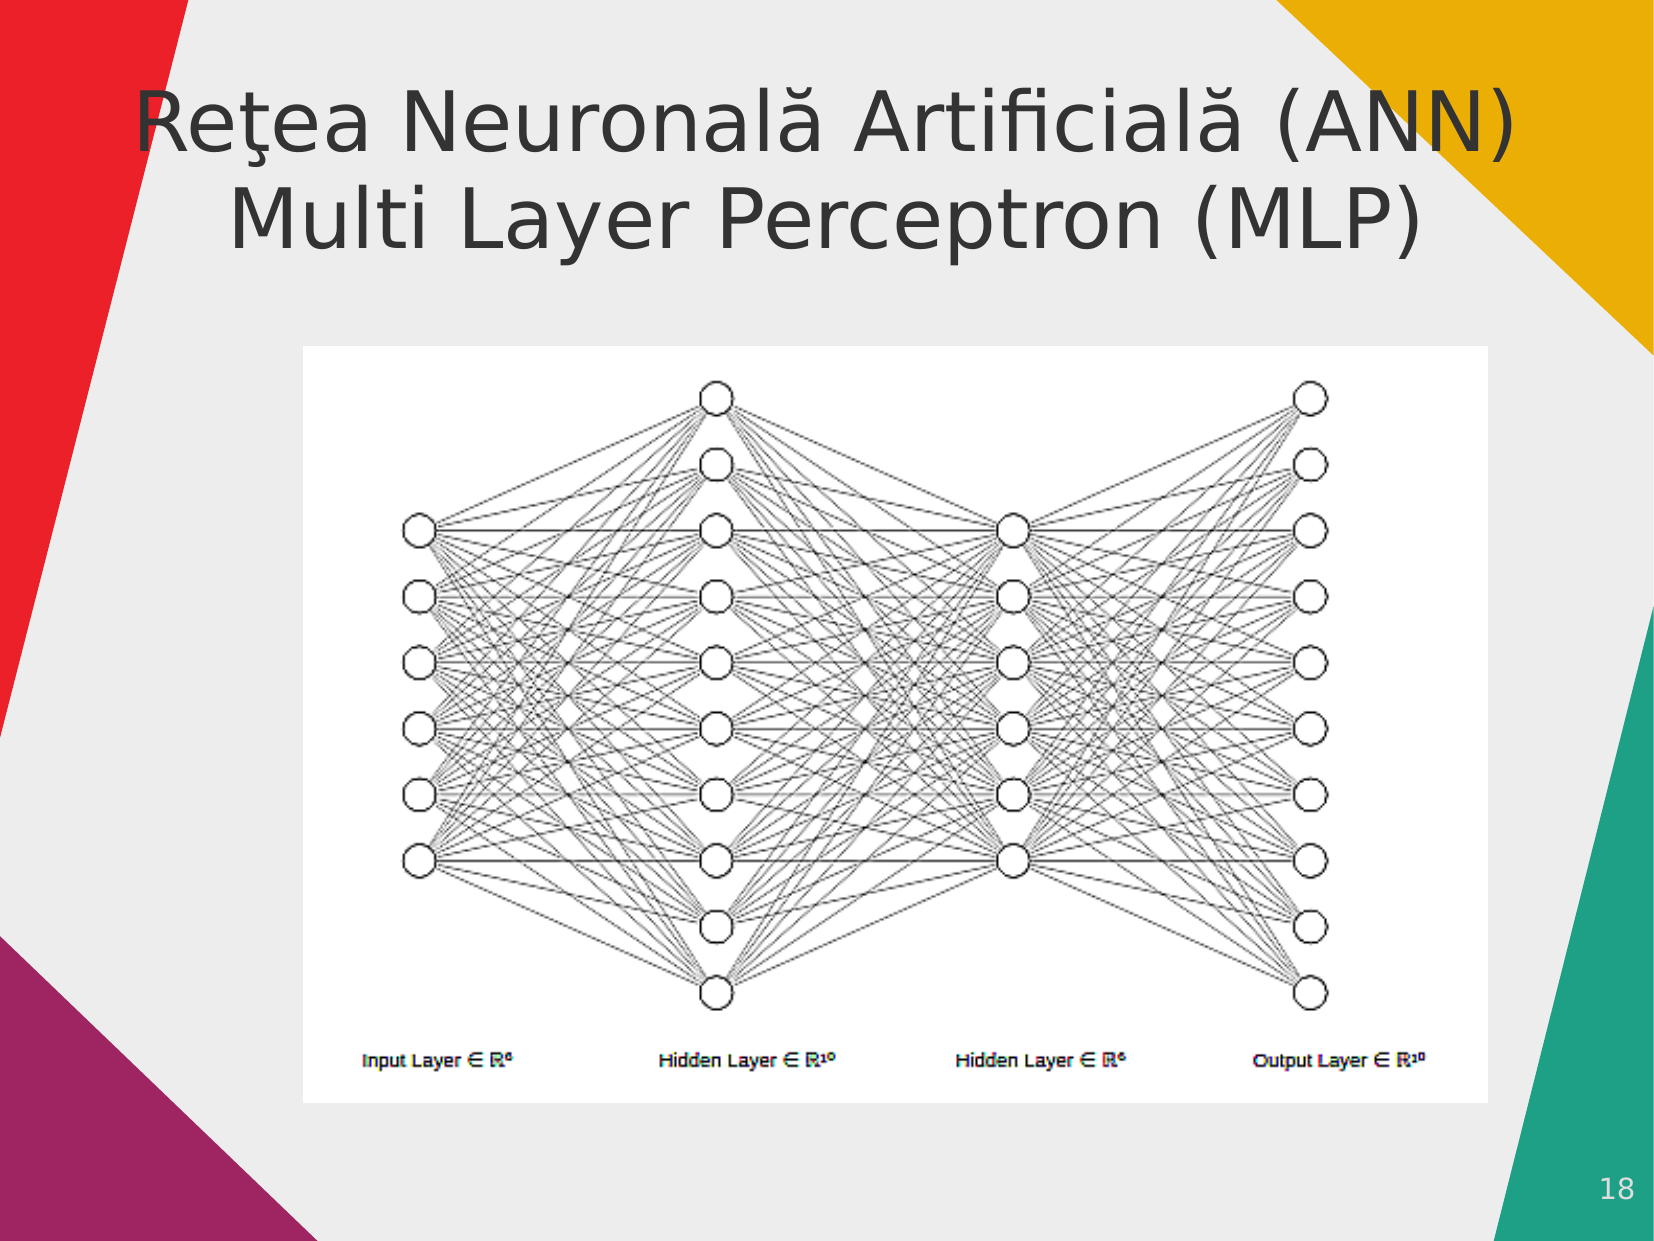

# Reţea Neuronală Artificială (ANN) Multi Layer Perceptron (MLP)
18